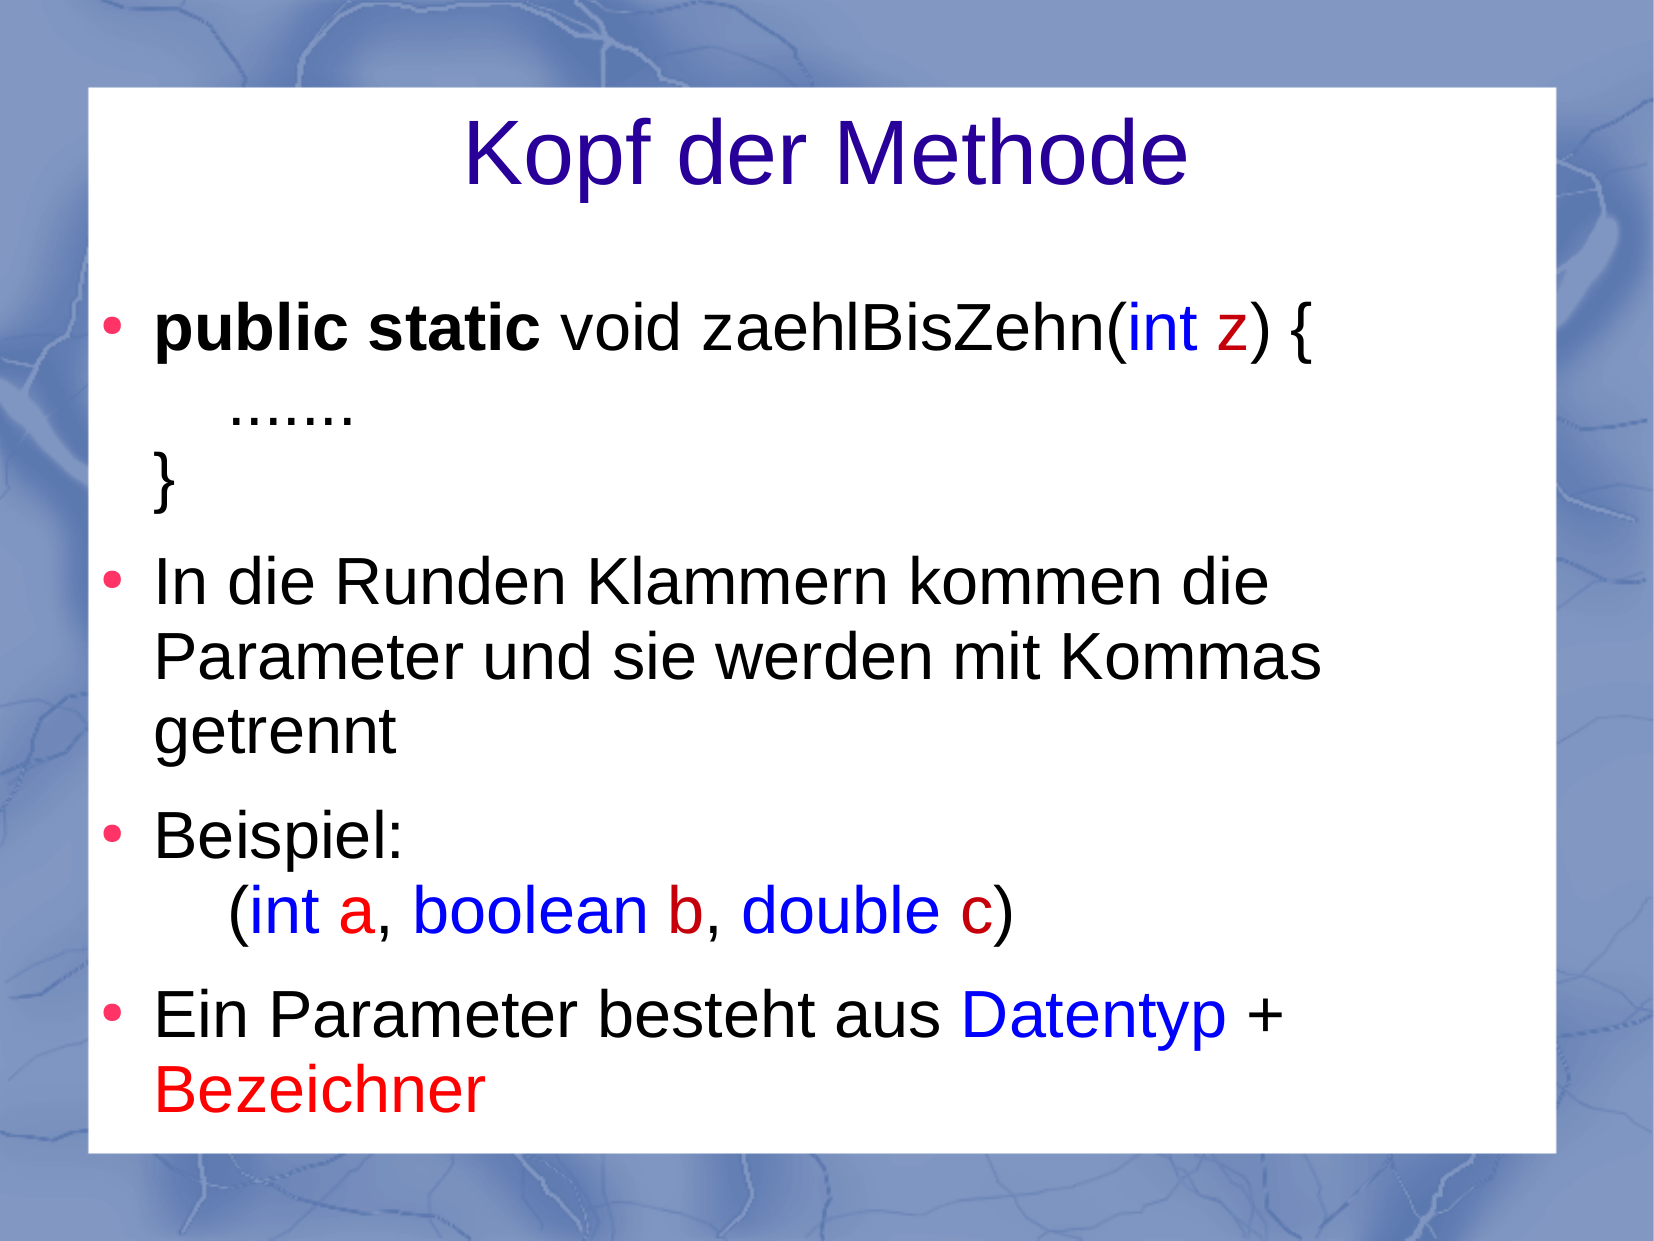

# Kopf der Methode
public static void zaehlBisZehn(int z) {
	.......
}
In die Runden Klammern kommen die Parameter und sie werden mit Kommas getrennt
Beispiel:
	(int a, boolean b, double c)
Ein Parameter besteht aus Datentyp + Bezeichner